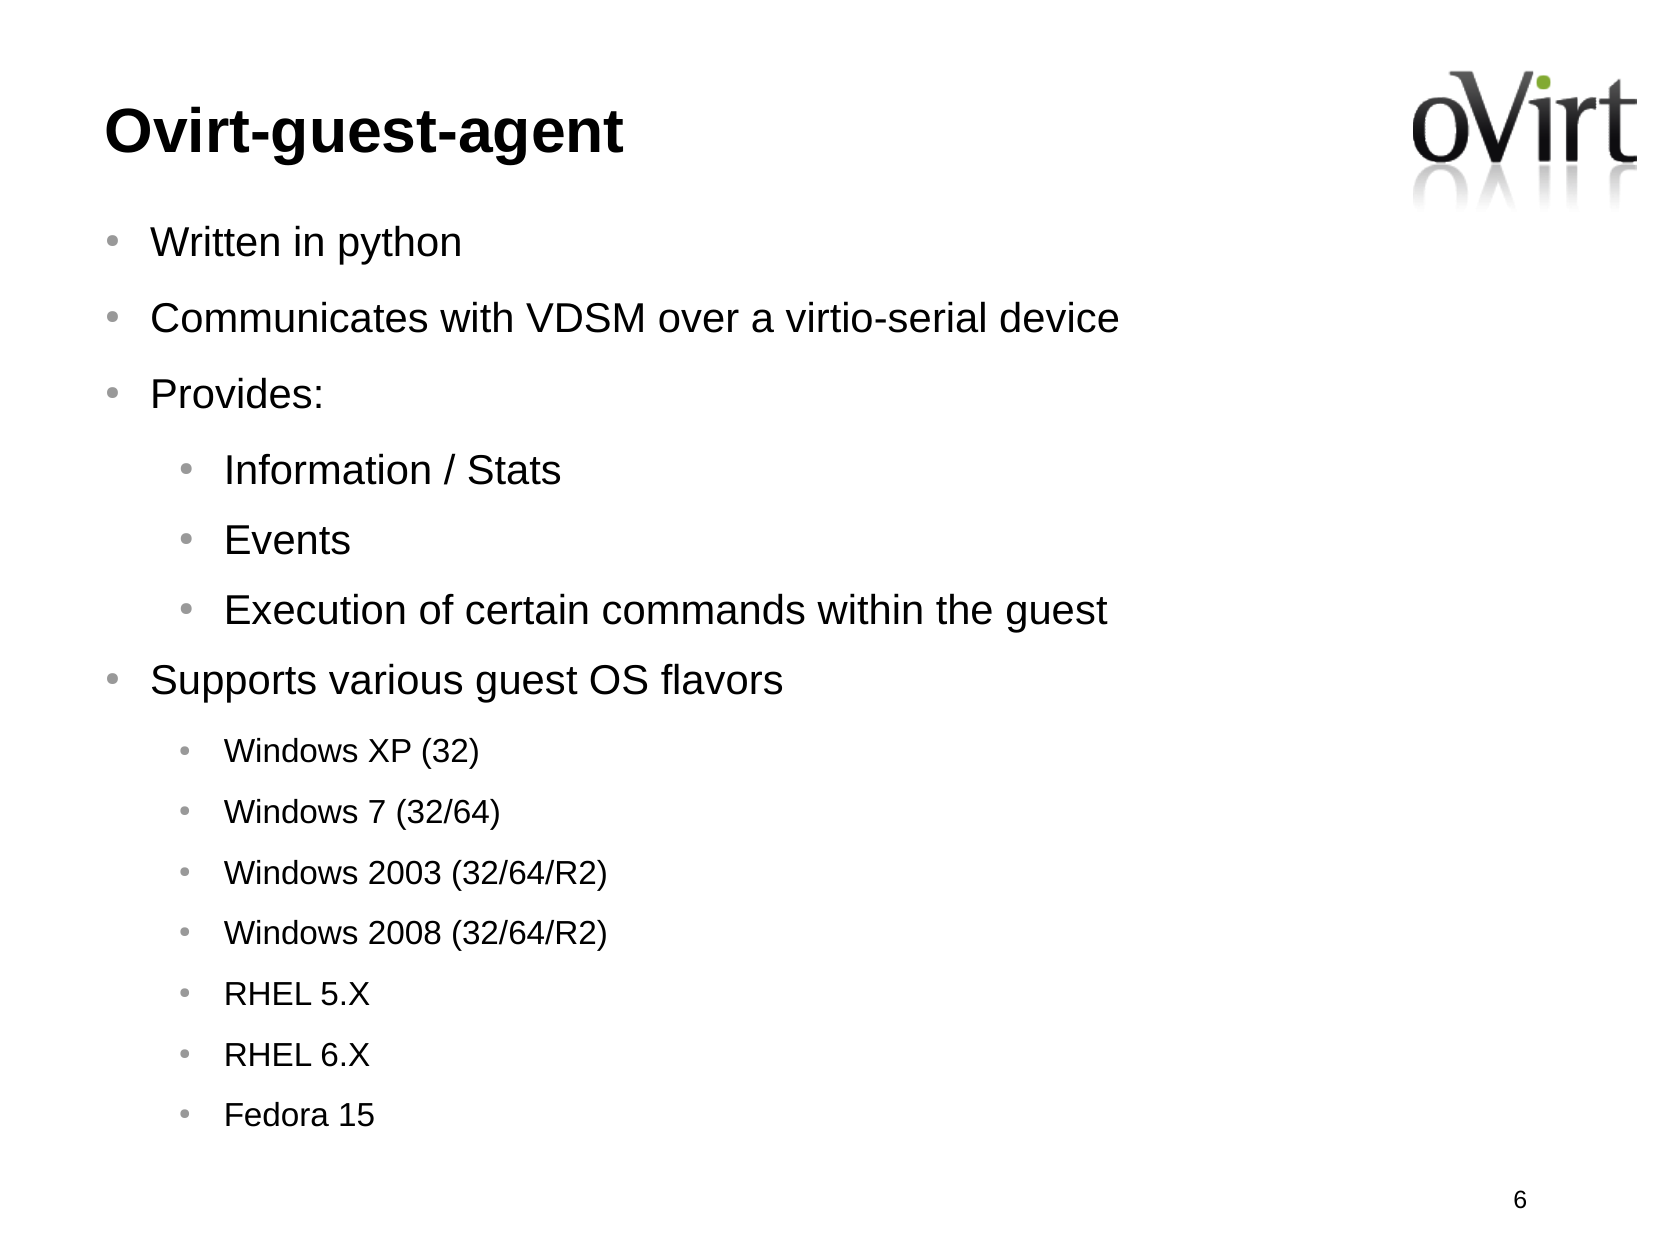

# Ovirt-guest-agent
Written in python
Communicates with VDSM over a virtio-serial device
Provides:
Information / Stats
Events
Execution of certain commands within the guest
Supports various guest OS flavors
Windows XP (32)
Windows 7 (32/64)
Windows 2003 (32/64/R2)
Windows 2008 (32/64/R2)
RHEL 5.X
RHEL 6.X
Fedora 15